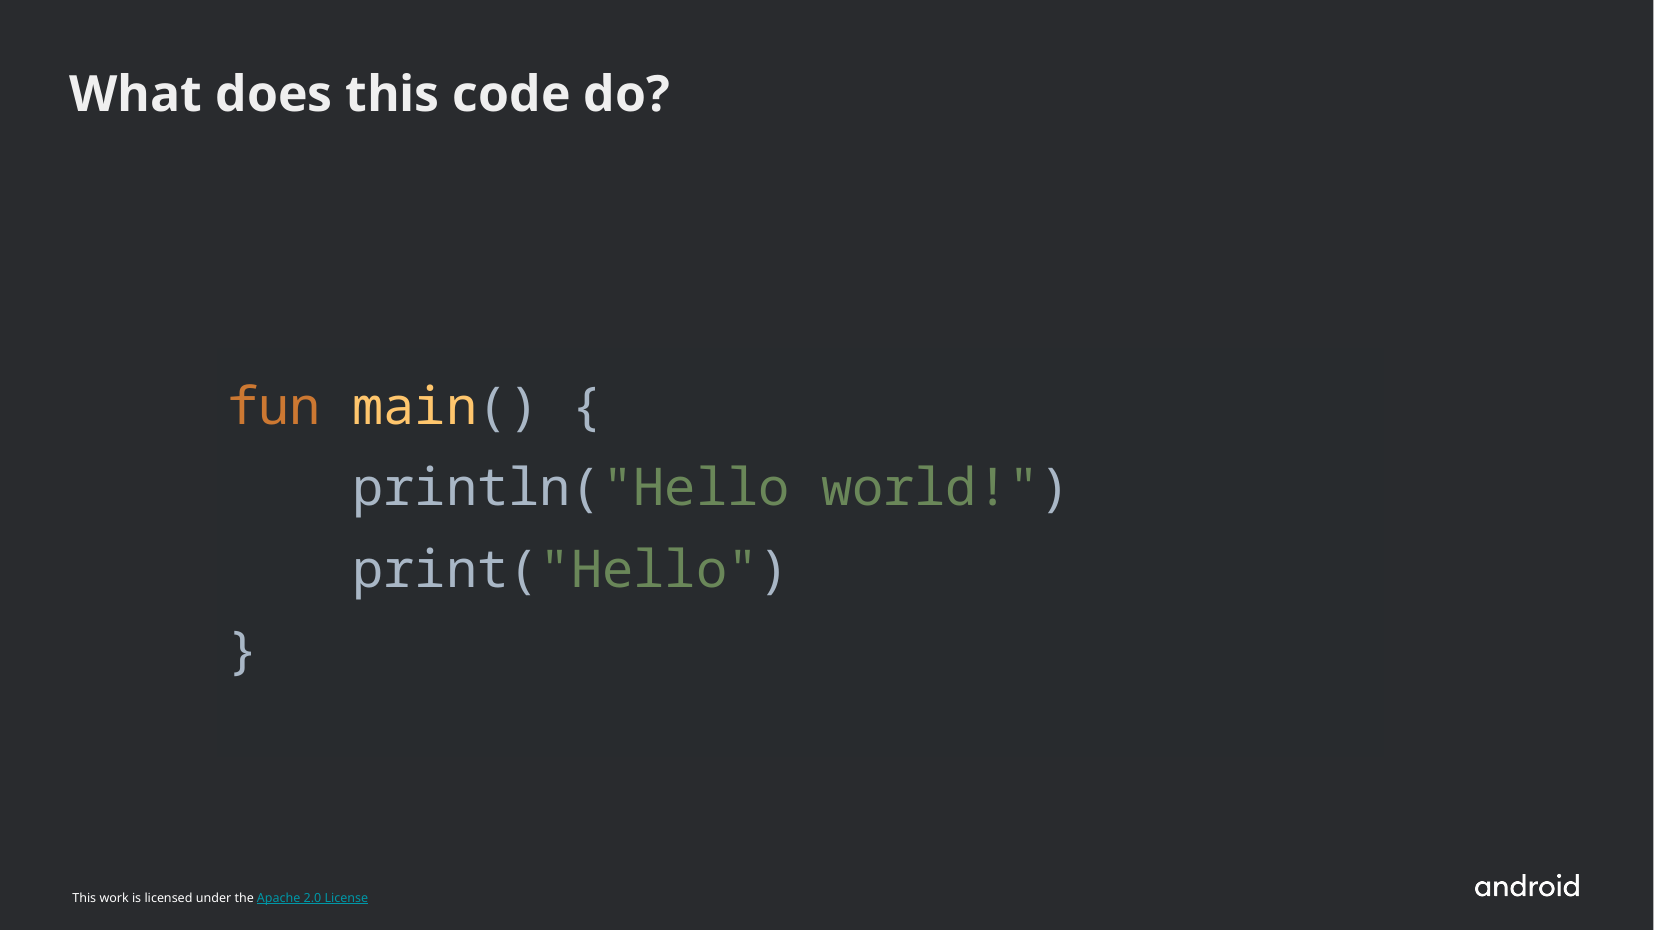

# What does this code do?
| fun main() { println("Hello world!") print("Hello") } |
| --- |
| |